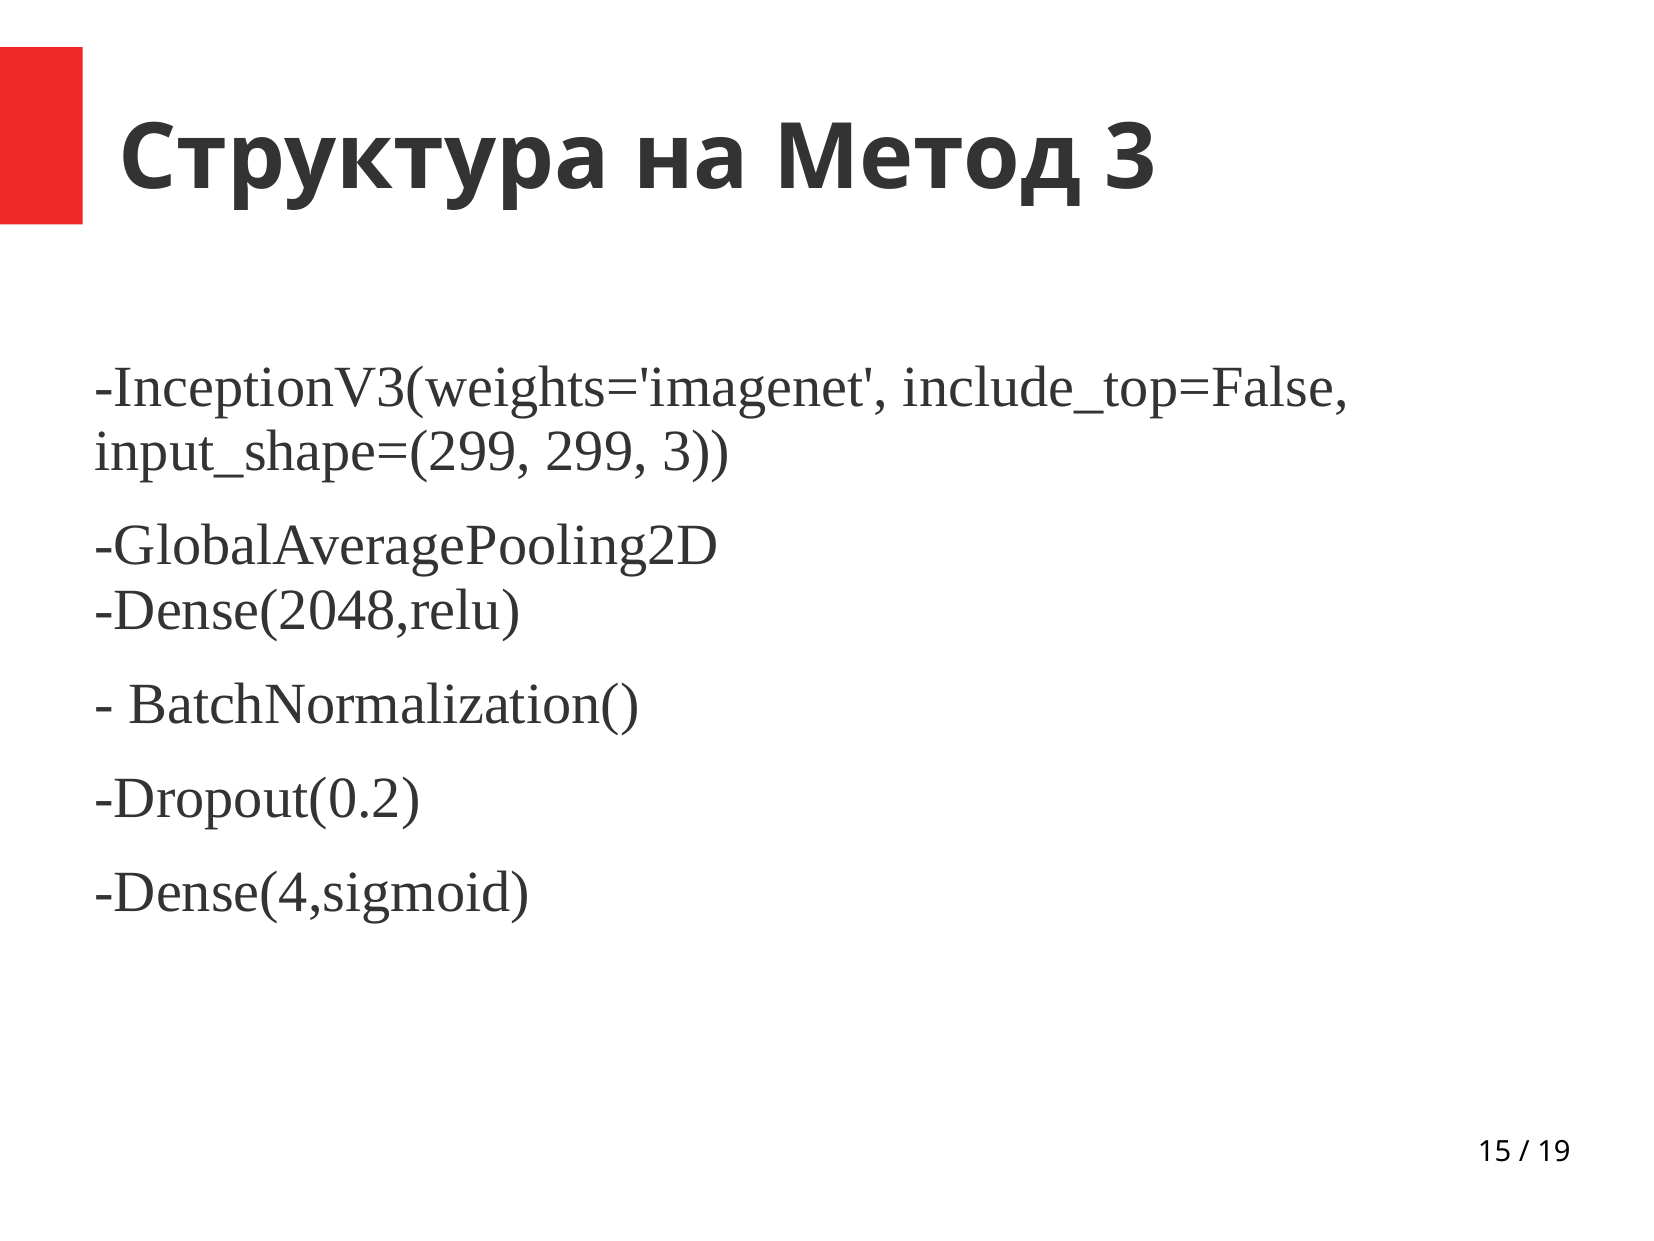

# Структура на Метод 3
-InceptionV3(weights='imagenet', include_top=False, input_shape=(299, 299, 3))
-GlobalAveragePooling2D
-Dense(2048,relu)
- BatchNormalization()
-Dropout(0.2)
-Dense(4,sigmoid)
15